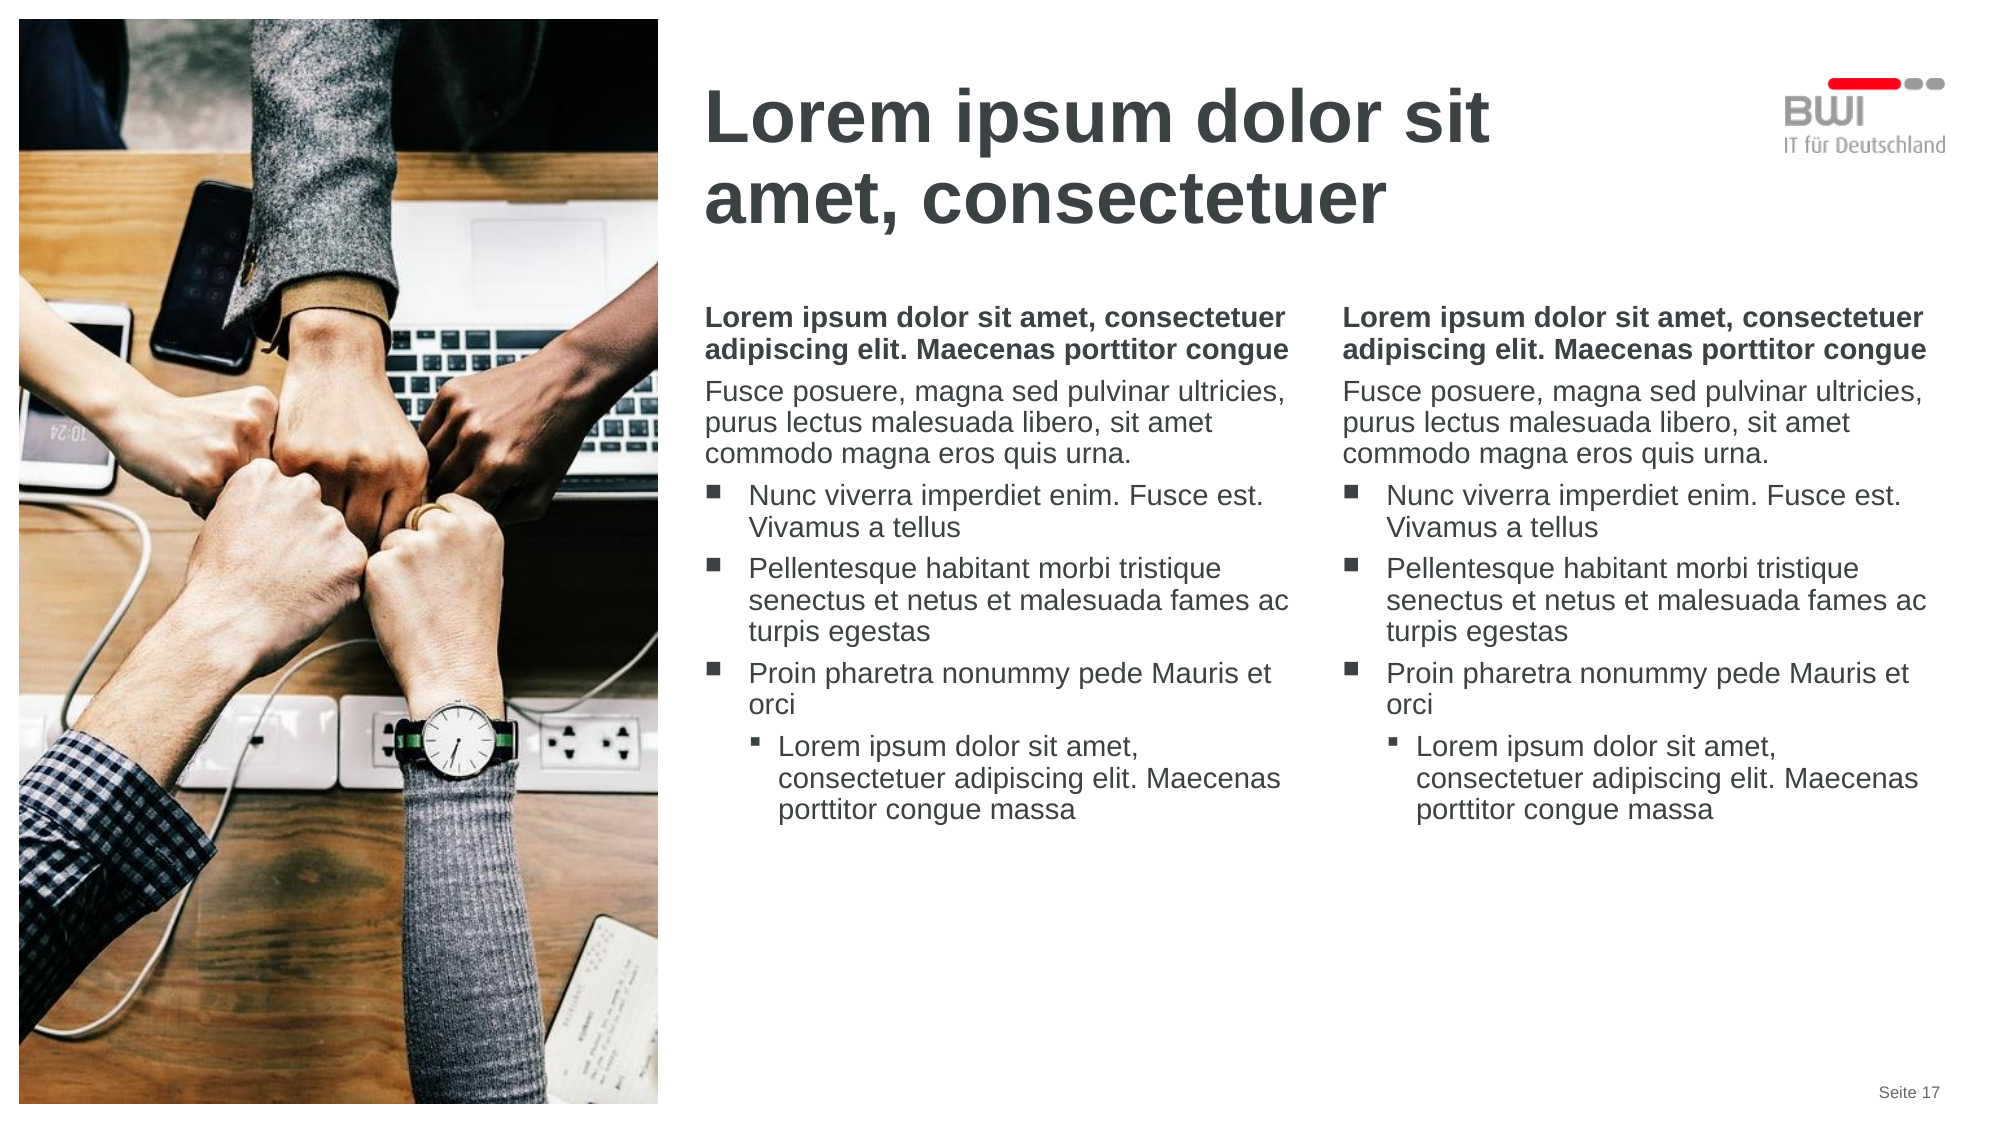

#
Lorem ipsum dolor sit amet, consectetuer
Lorem ipsum dolor sit amet, consectetuer adipiscing elit. Maecenas porttitor congue
Fusce posuere, magna sed pulvinar ultricies, purus lectus malesuada libero, sit amet commodo magna eros quis urna.
Nunc viverra imperdiet enim. Fusce est. Vivamus a tellus
Pellentesque habitant morbi tristique senectus et netus et malesuada fames ac turpis egestas
Proin pharetra nonummy pede Mauris et orci
Lorem ipsum dolor sit amet, consectetuer adipiscing elit. Maecenas porttitor congue massa
Lorem ipsum dolor sit amet, consectetuer adipiscing elit. Maecenas porttitor congue
Fusce posuere, magna sed pulvinar ultricies, purus lectus malesuada libero, sit amet commodo magna eros quis urna.
Nunc viverra imperdiet enim. Fusce est. Vivamus a tellus
Pellentesque habitant morbi tristique senectus et netus et malesuada fames ac turpis egestas
Proin pharetra nonummy pede Mauris et orci
Lorem ipsum dolor sit amet, consectetuer adipiscing elit. Maecenas porttitor congue massa
Seite